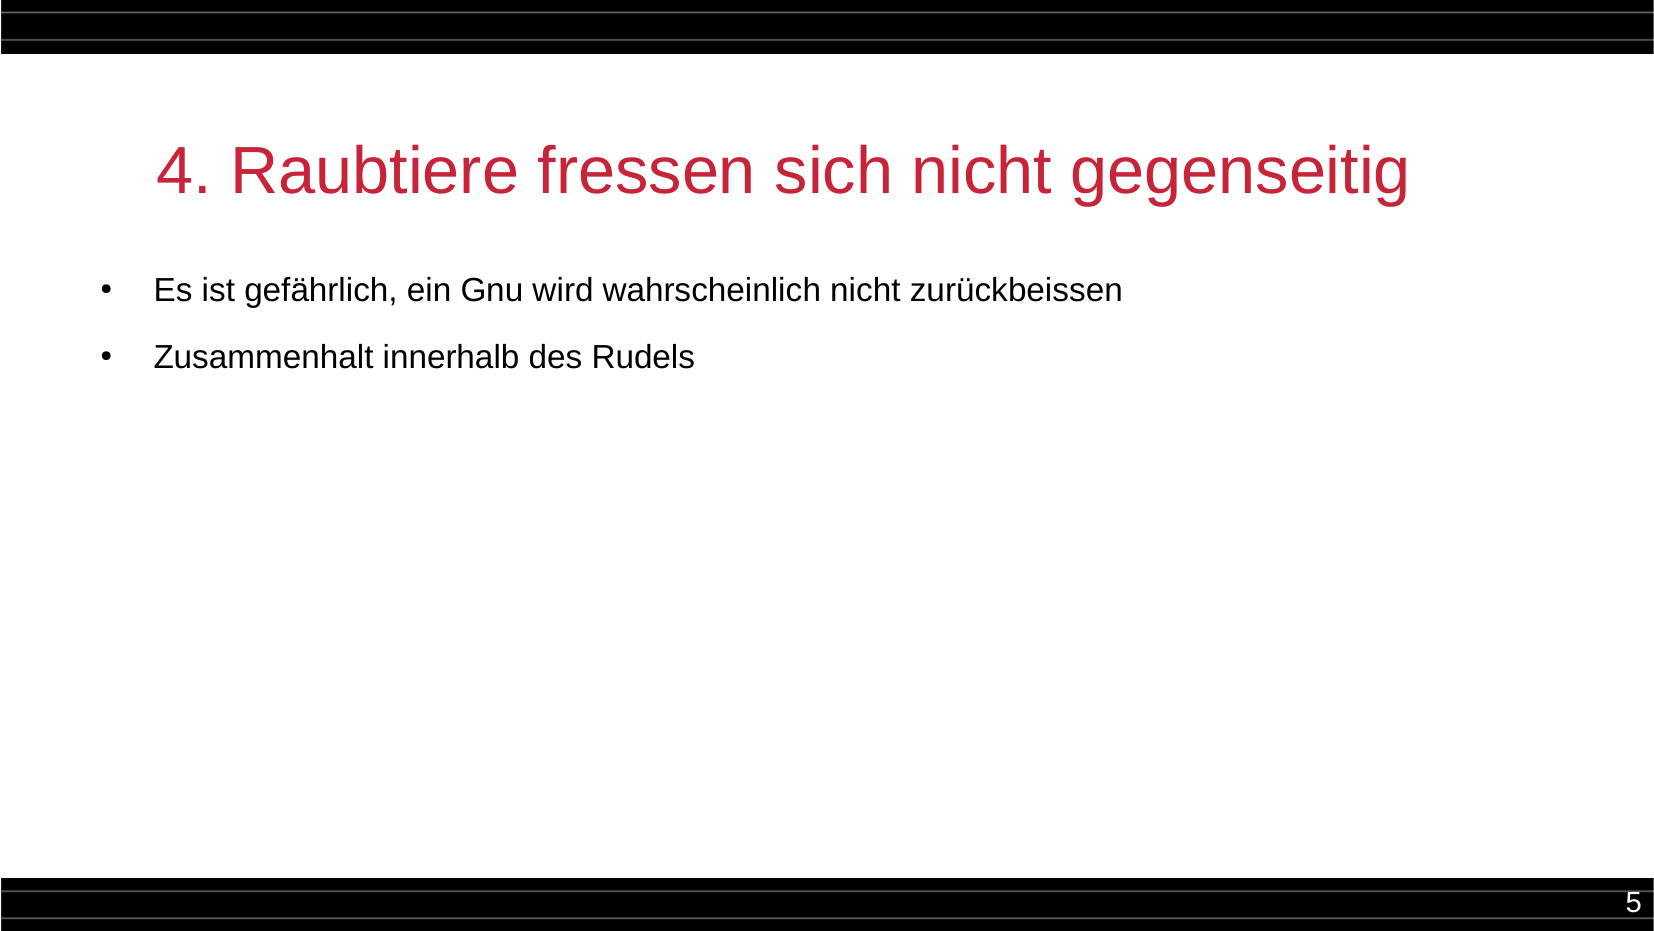

# 4. Raubtiere fressen sich nicht gegenseitig
Es ist gefährlich, ein Gnu wird wahrscheinlich nicht zurückbeissen
Zusammenhalt innerhalb des Rudels